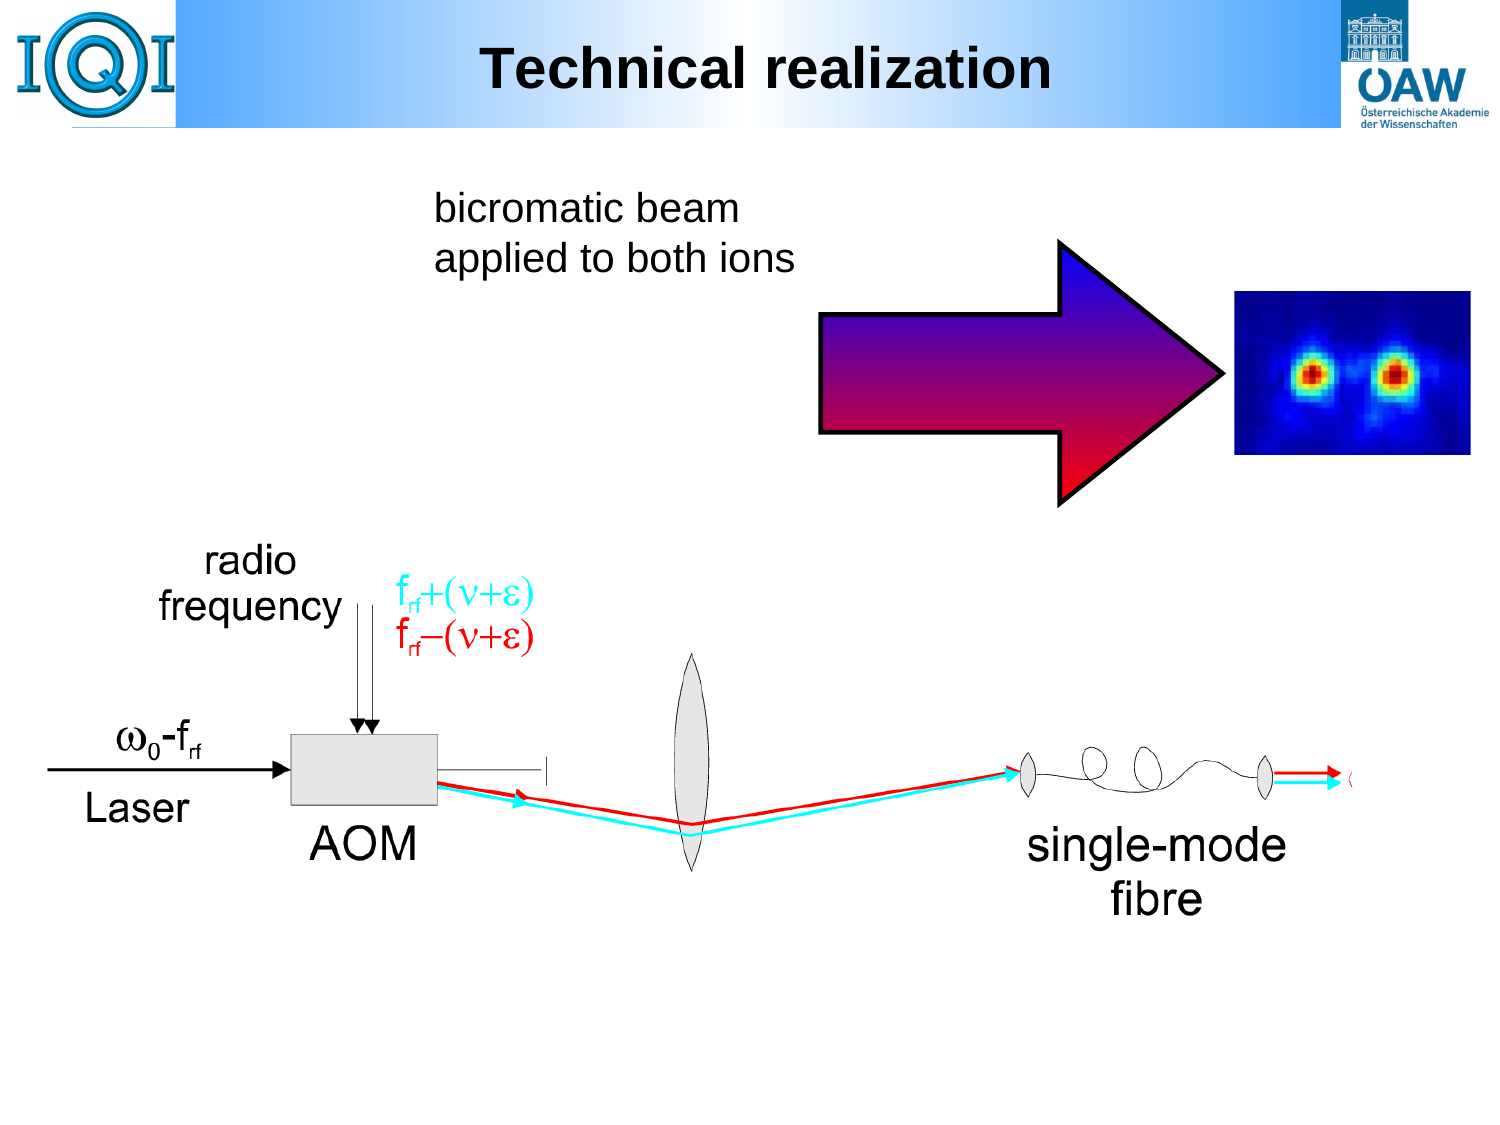

Technical realization
bicromatic beam
applied to both ions